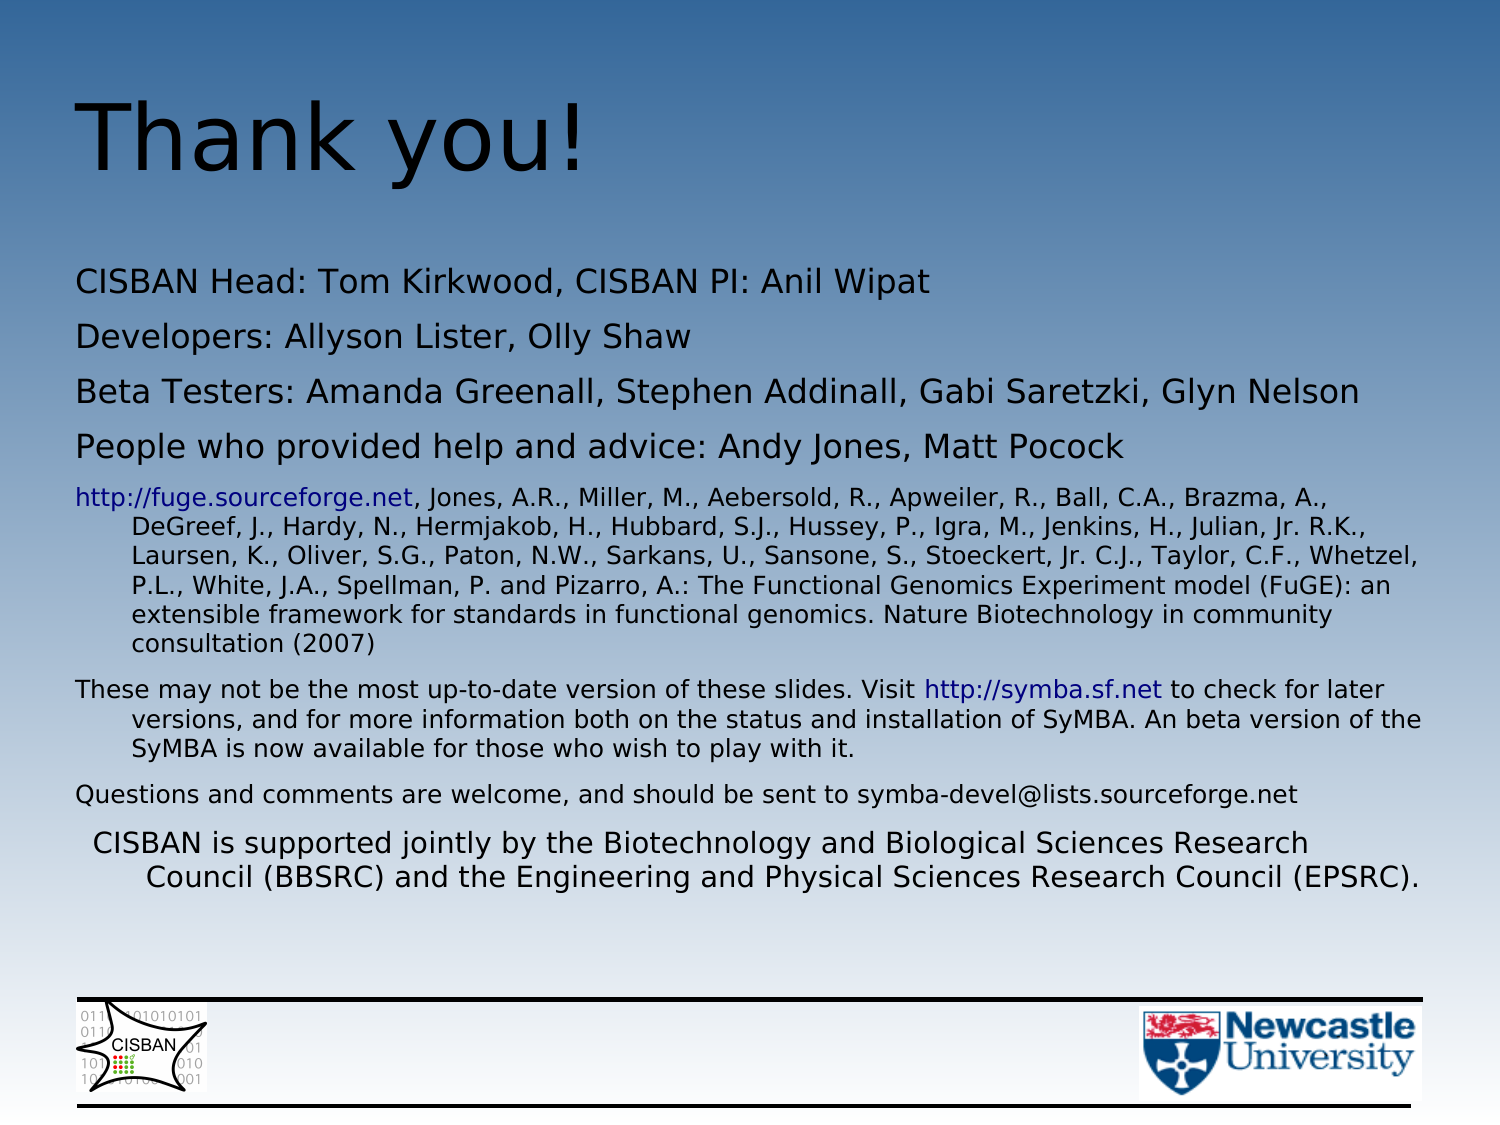

# Thank you!
CISBAN Head: Tom Kirkwood, CISBAN PI: Anil Wipat
Developers: Allyson Lister, Olly Shaw
Beta Testers: Amanda Greenall, Stephen Addinall, Gabi Saretzki, Glyn Nelson
People who provided help and advice: Andy Jones, Matt Pocock
http://fuge.sourceforge.net, Jones, A.R., Miller, M., Aebersold, R., Apweiler, R., Ball, C.A., Brazma, A., DeGreef, J., Hardy, N., Hermjakob, H., Hubbard, S.J., Hussey, P., Igra, M., Jenkins, H., Julian, Jr. R.K., Laursen, K., Oliver, S.G., Paton, N.W., Sarkans, U., Sansone, S., Stoeckert, Jr. C.J., Taylor, C.F., Whetzel, P.L., White, J.A., Spellman, P. and Pizarro, A.: The Functional Genomics Experiment model (FuGE): an extensible framework for standards in functional genomics. Nature Biotechnology in community consultation (2007)
These may not be the most up-to-date version of these slides. Visit http://symba.sf.net to check for later versions, and for more information both on the status and installation of SyMBA. An beta version of the SyMBA is now available for those who wish to play with it.
Questions and comments are welcome, and should be sent to symba-devel@lists.sourceforge.net
CISBAN is supported jointly by the Biotechnology and Biological Sciences Research Council (BBSRC) and the Engineering and Physical Sciences Research Council (EPSRC).